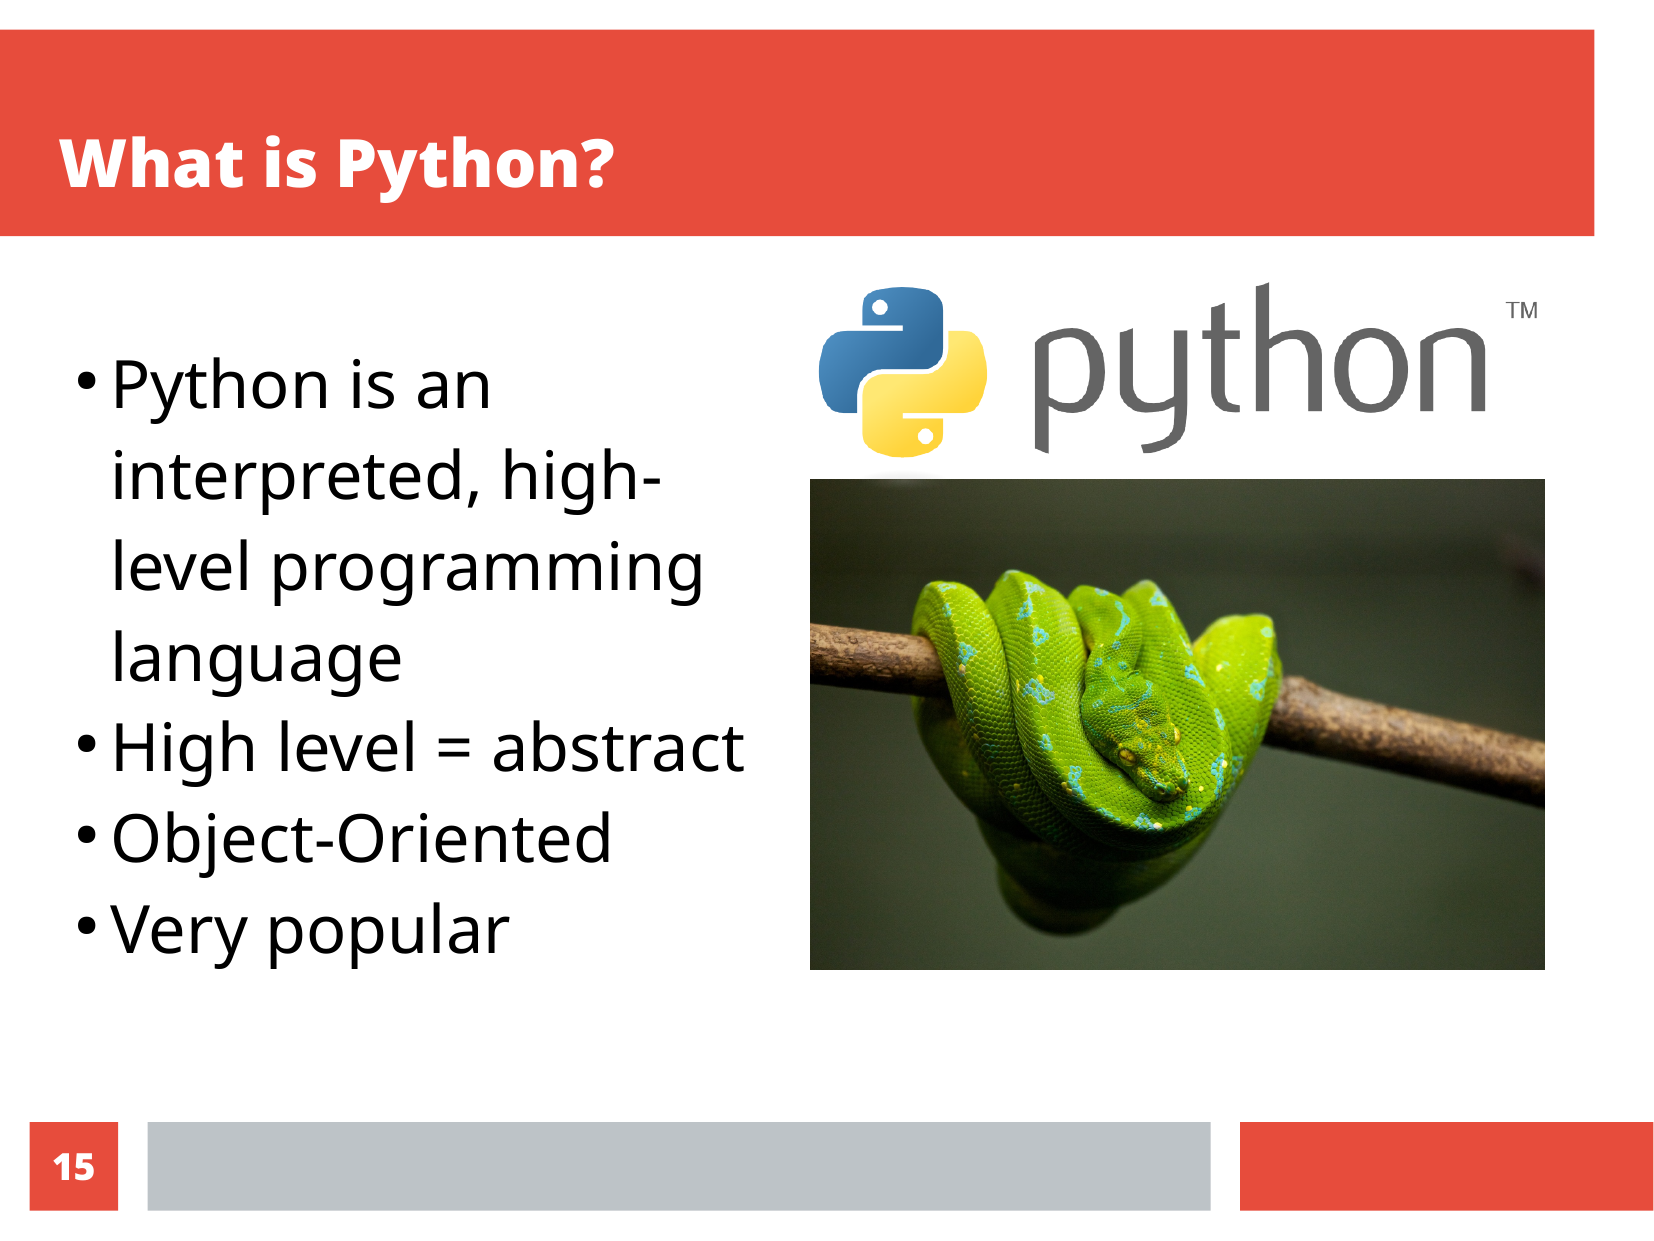

# What is Python?
Python is an interpreted, high-level programming language
High level = abstract
Object-Oriented
Very popular
15